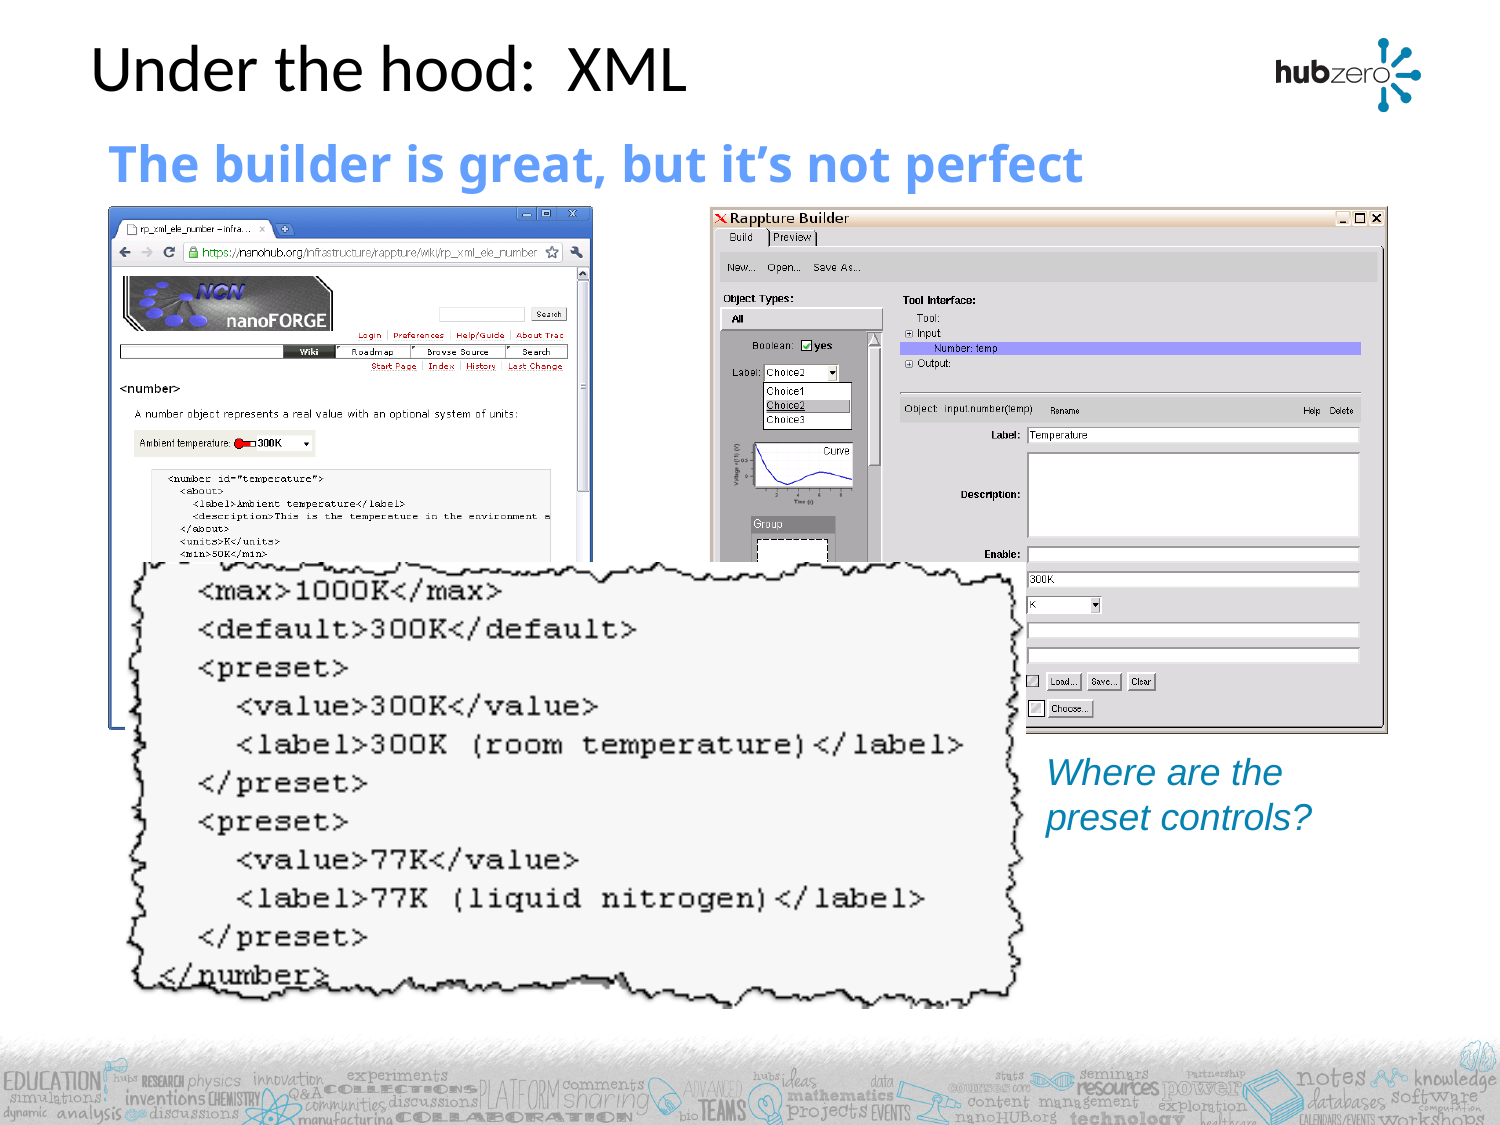

Under the hood: XML
The builder is great, but it’s not perfect
Where are the
preset controls?